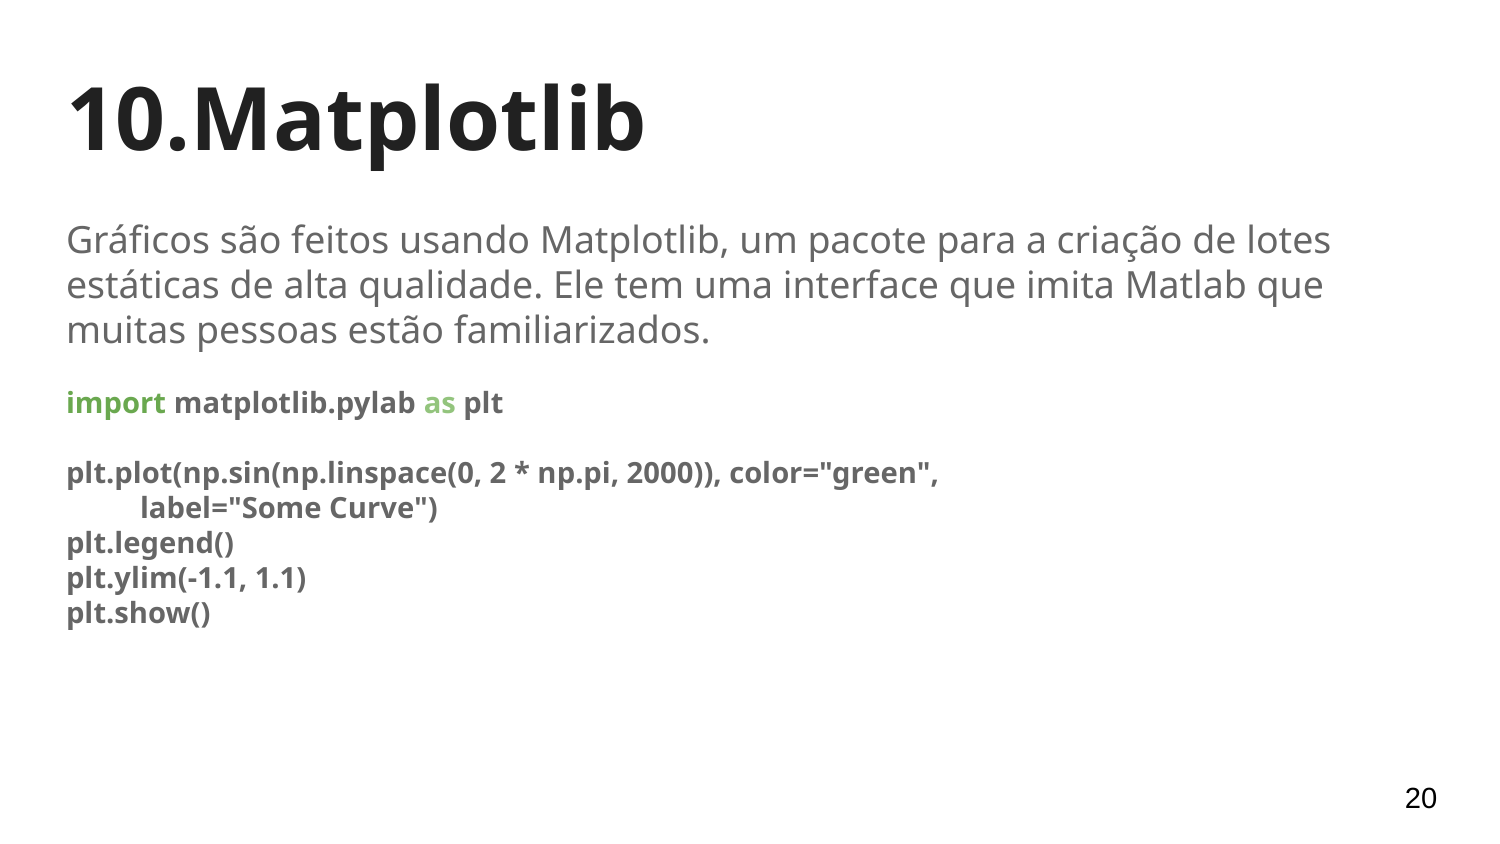

# 10.Matplotlib
Gráficos são feitos usando Matplotlib, um pacote para a criação de lotes estáticas de alta qualidade. Ele tem uma interface que imita Matlab que muitas pessoas estão familiarizados.
import matplotlib.pylab as plt
plt.plot(np.sin(np.linspace(0, 2 * np.pi, 2000)), color="green",
 	label="Some Curve")
plt.legend()
plt.ylim(-1.1, 1.1)
plt.show()